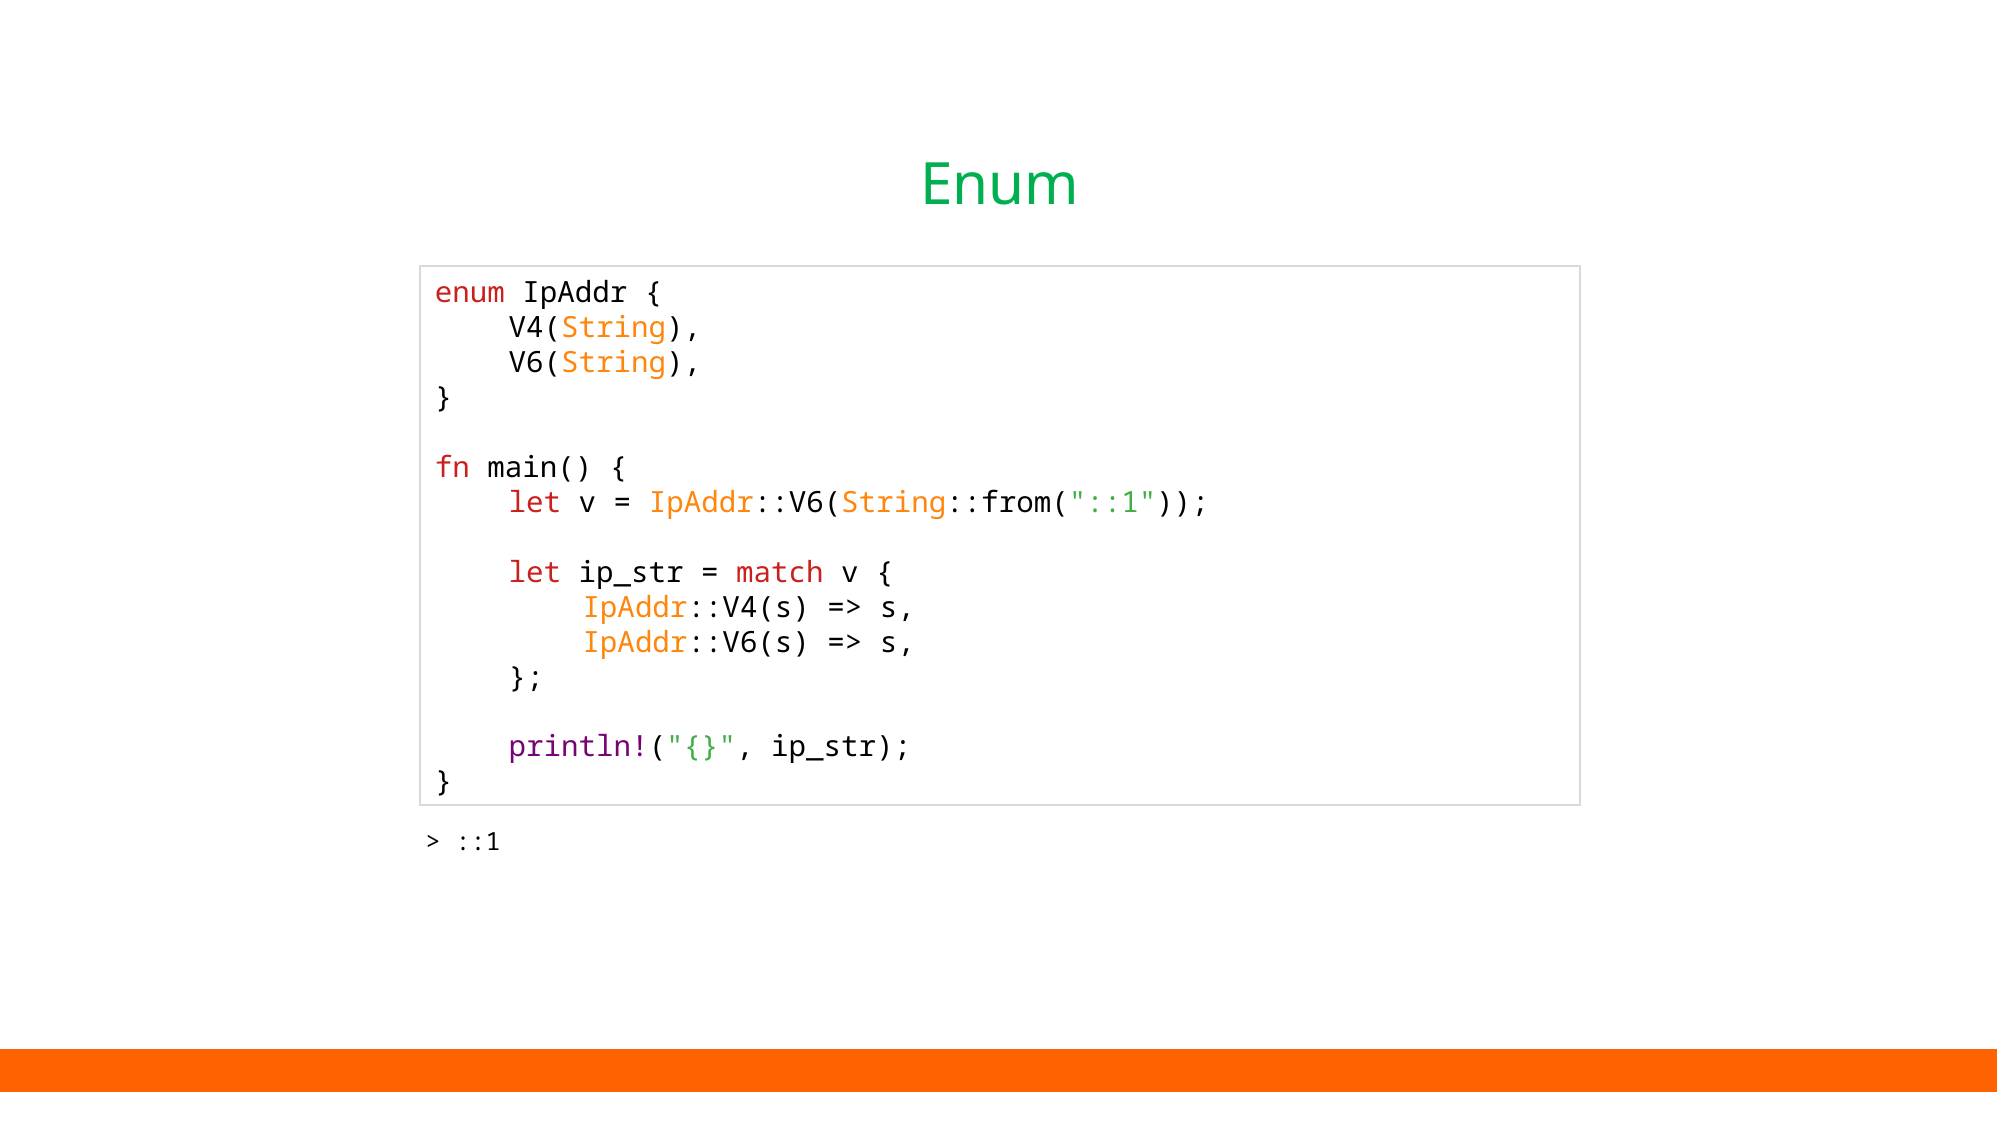

# Enum
enum IpAddr {
	V4(String),
	V6(String),
}
fn main() {
	let v = IpAddr::V6(String::from("::1"));
	let ip_str = match v {
		IpAddr::V4(s) => s,
		IpAddr::V6(s) => s,
	};
	println!("{}", ip_str);
}
> ::1